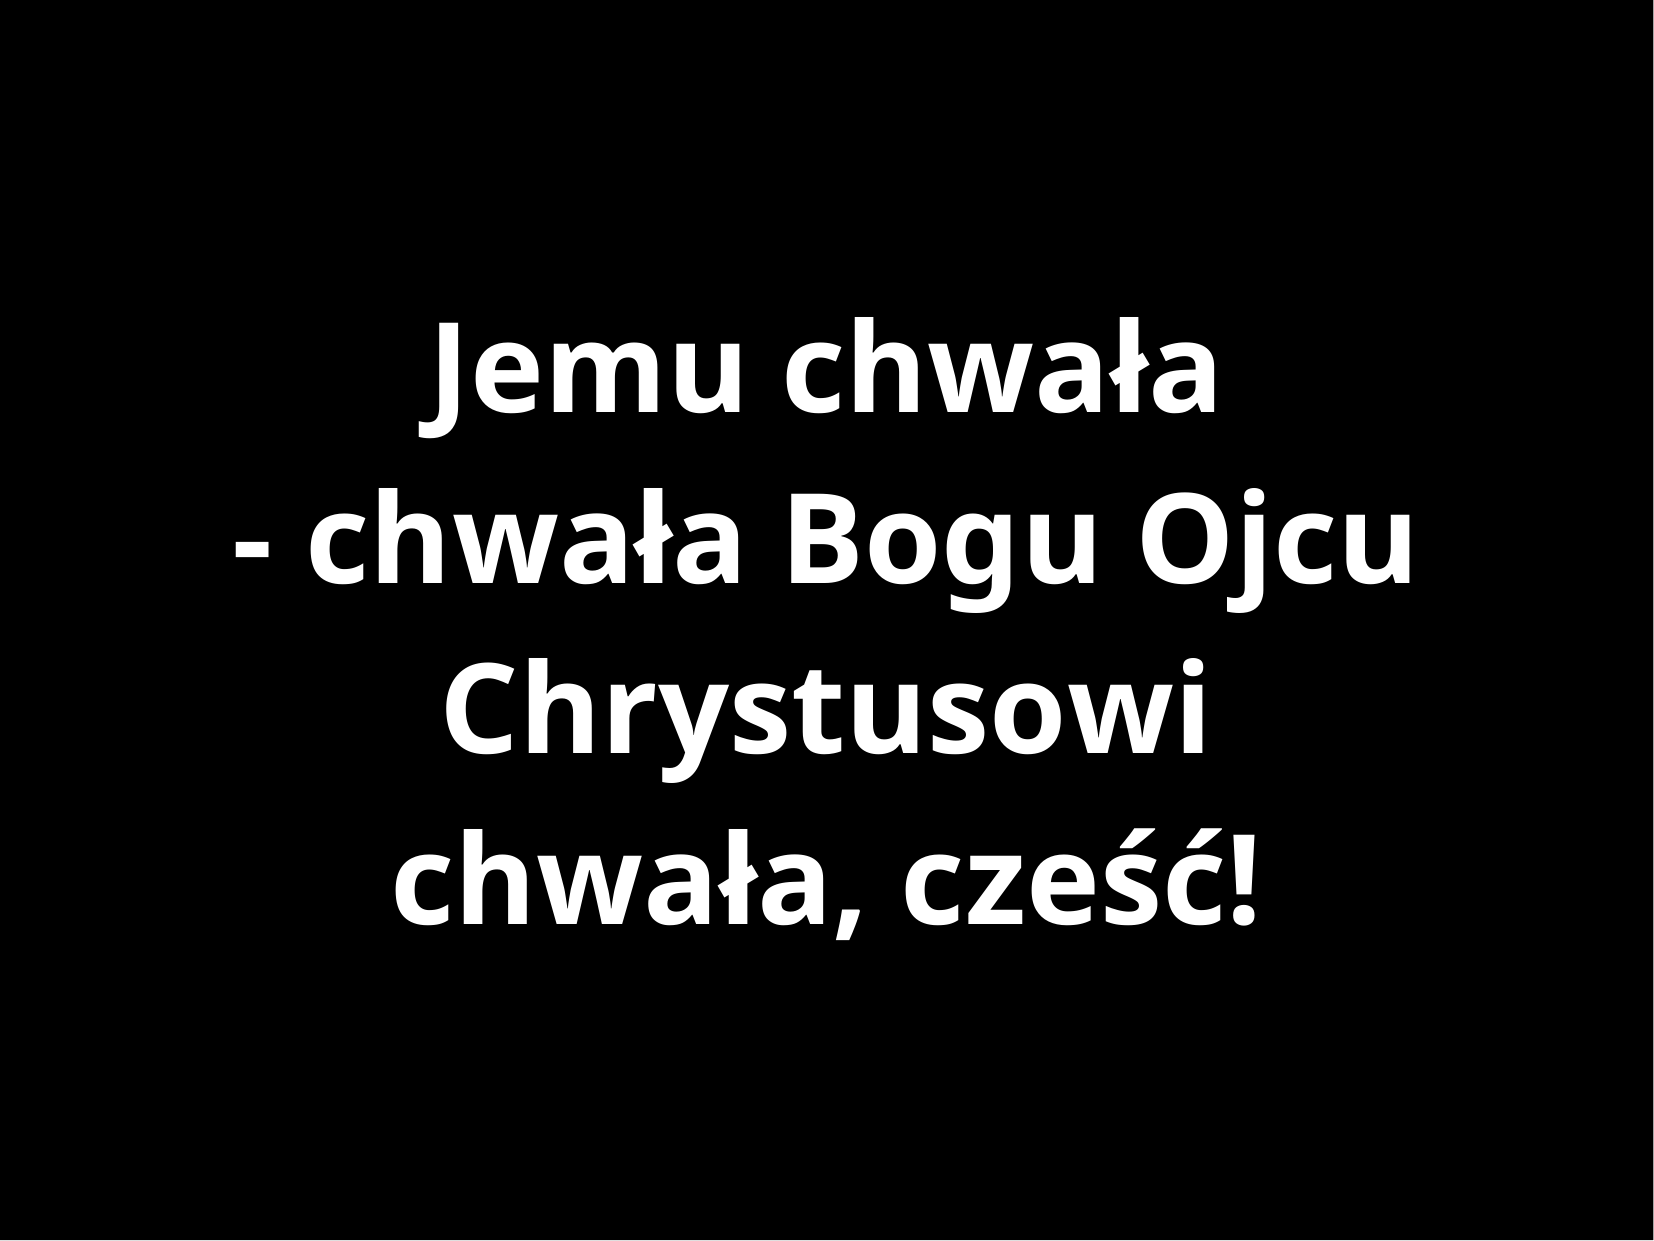

# Jemu chwała - chwała Bogu Ojcu Chrystusowi chwała, cześć!